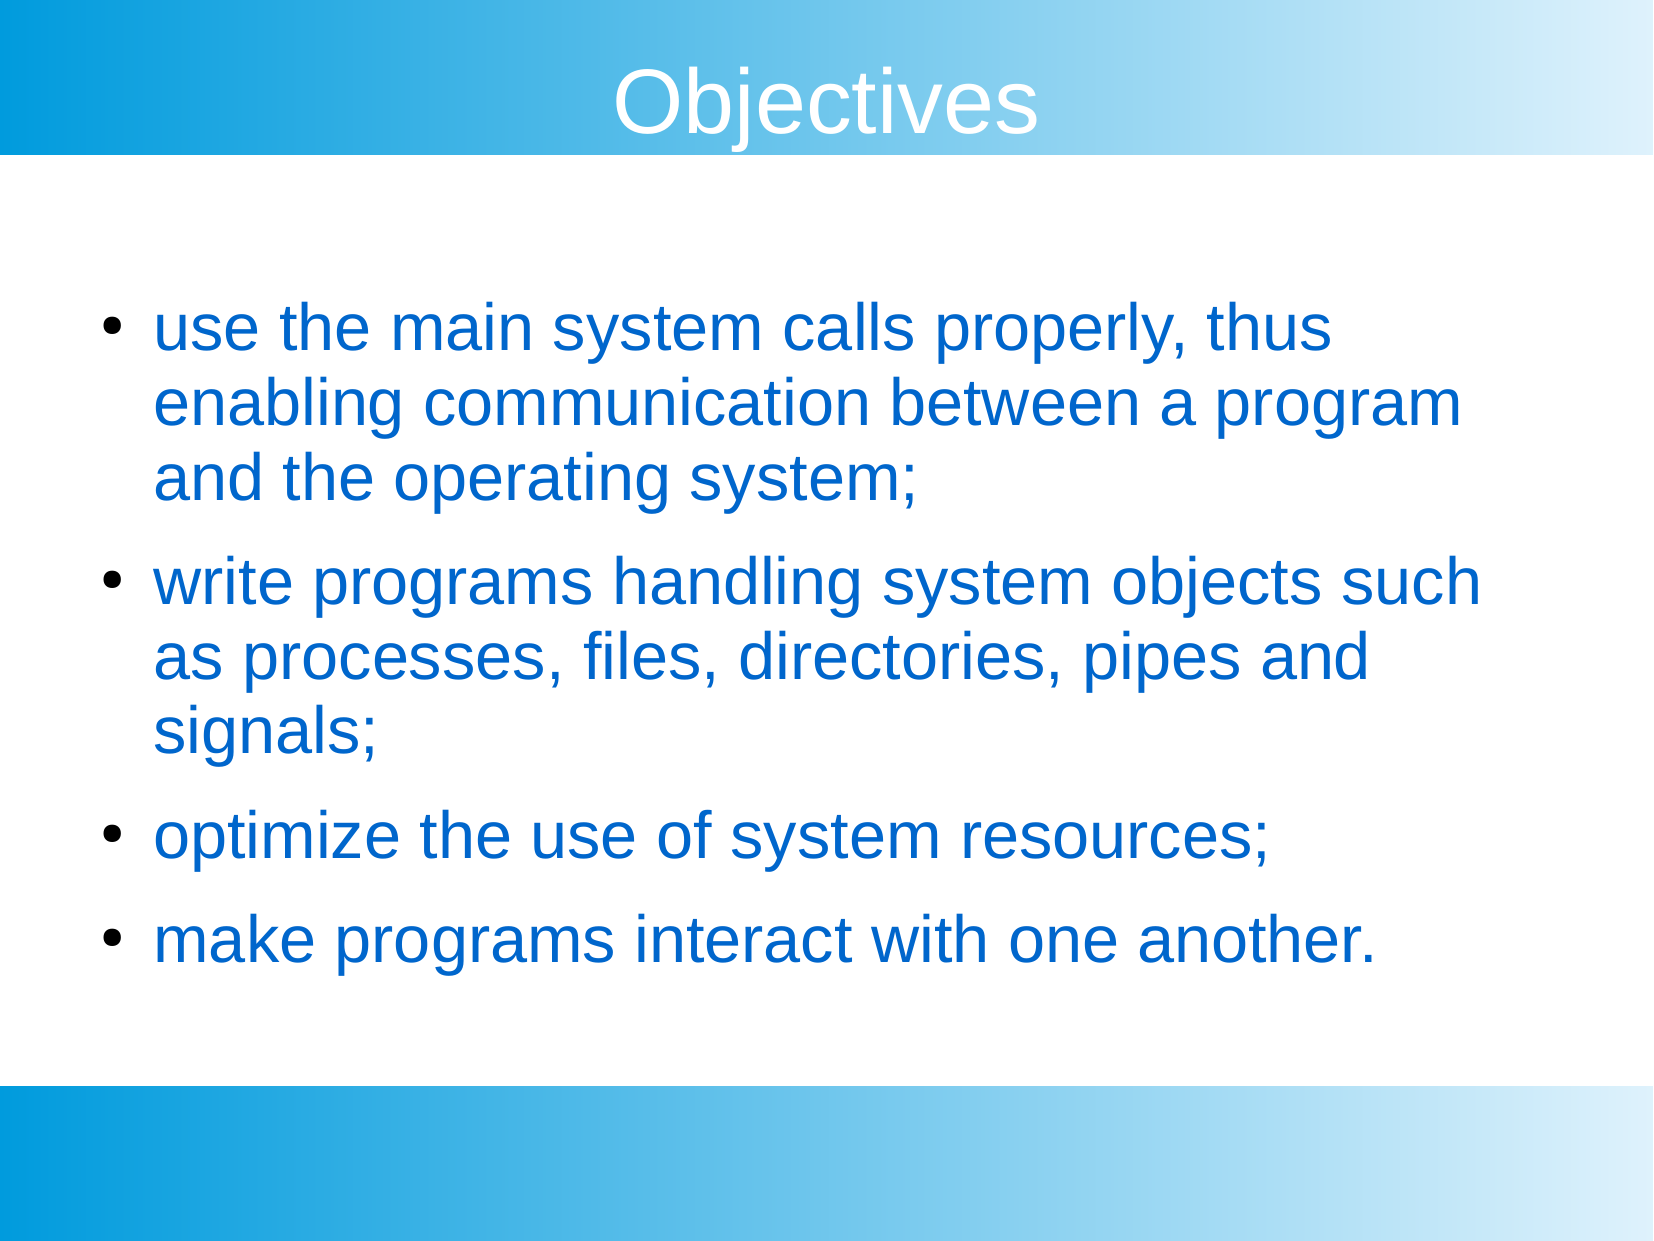

# Objectives
use the main system calls properly, thus enabling communication between a program and the operating system;
write programs handling system objects such as processes, files, directories, pipes and signals;
optimize the use of system resources;
make programs interact with one another.